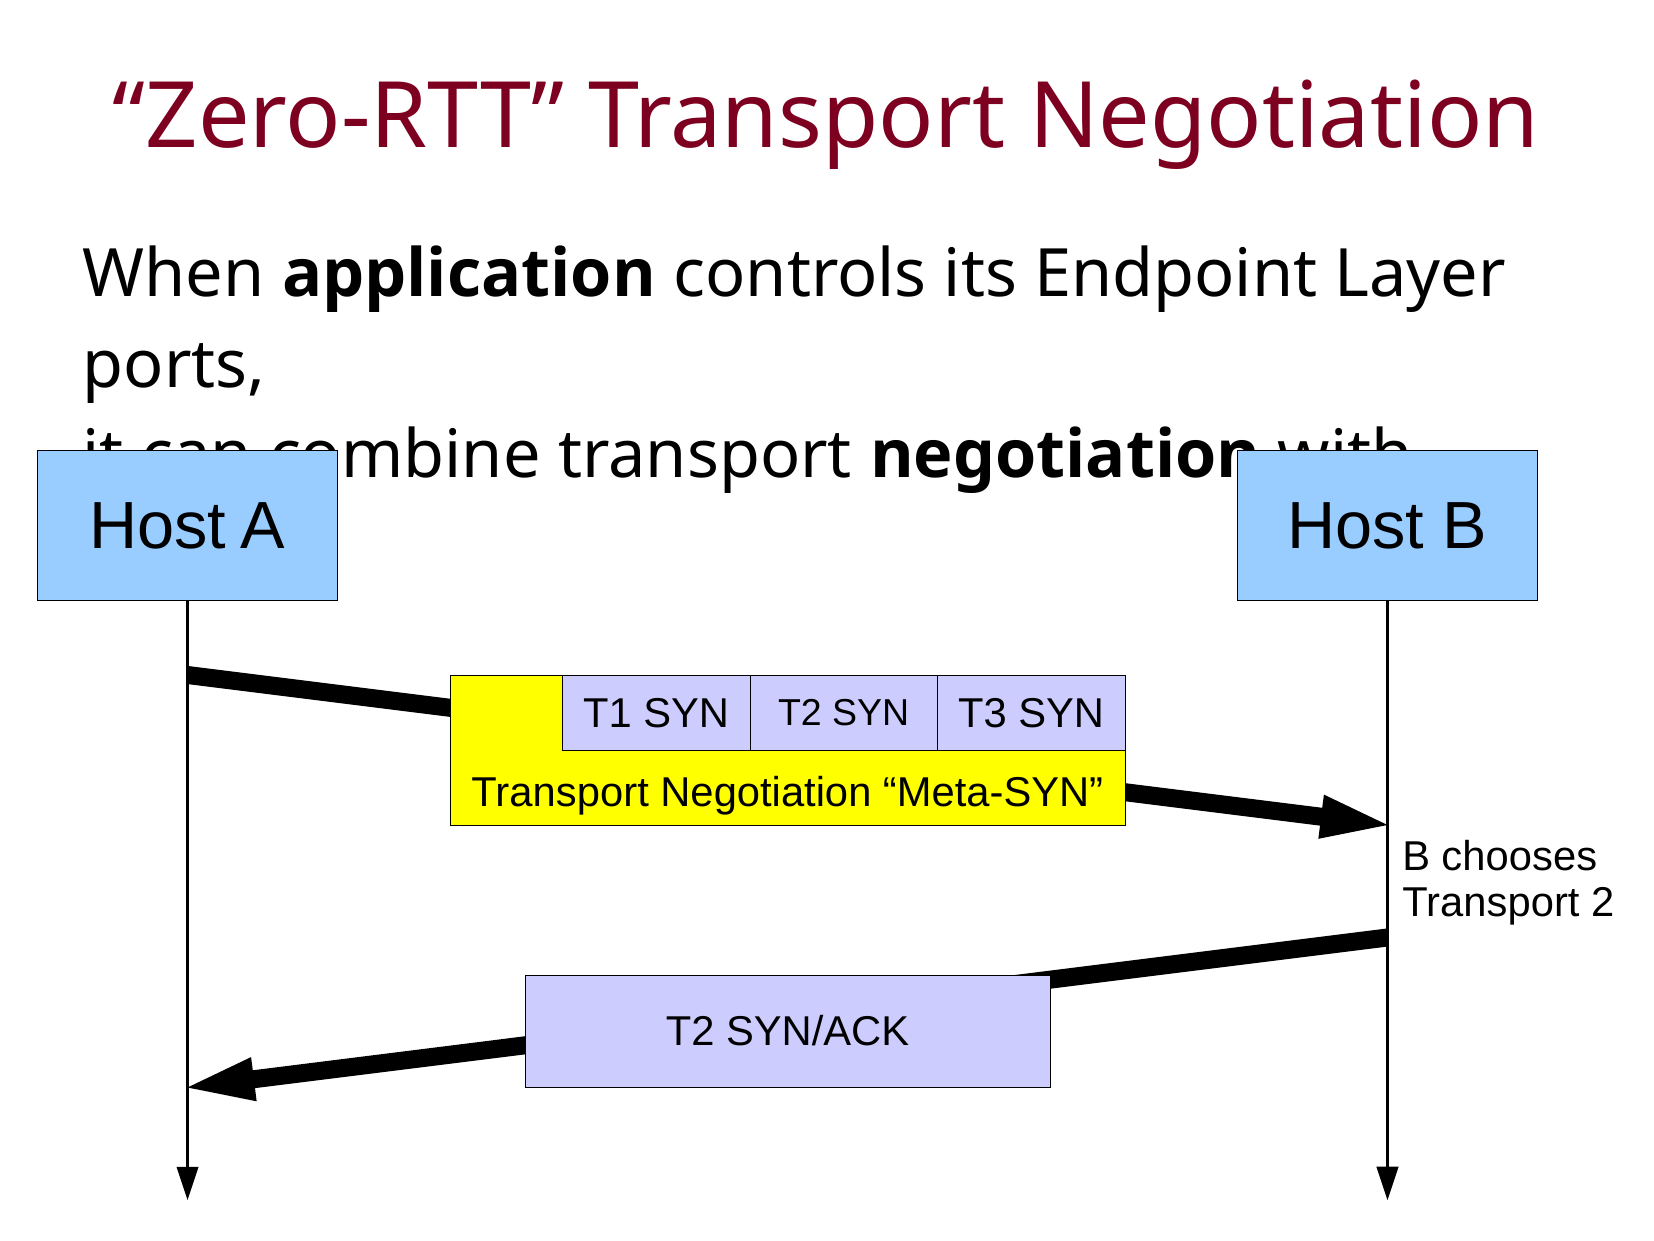

# “Zero-RTT” Transport Negotiation
When application controls its Endpoint Layer ports,
it can combine transport negotiation with setup
Host A
Host B
Transport Negotiation “Meta-SYN”
T1 SYN
T2 SYN
T3 SYN
B chooses
Transport 2
T2 SYN/ACK